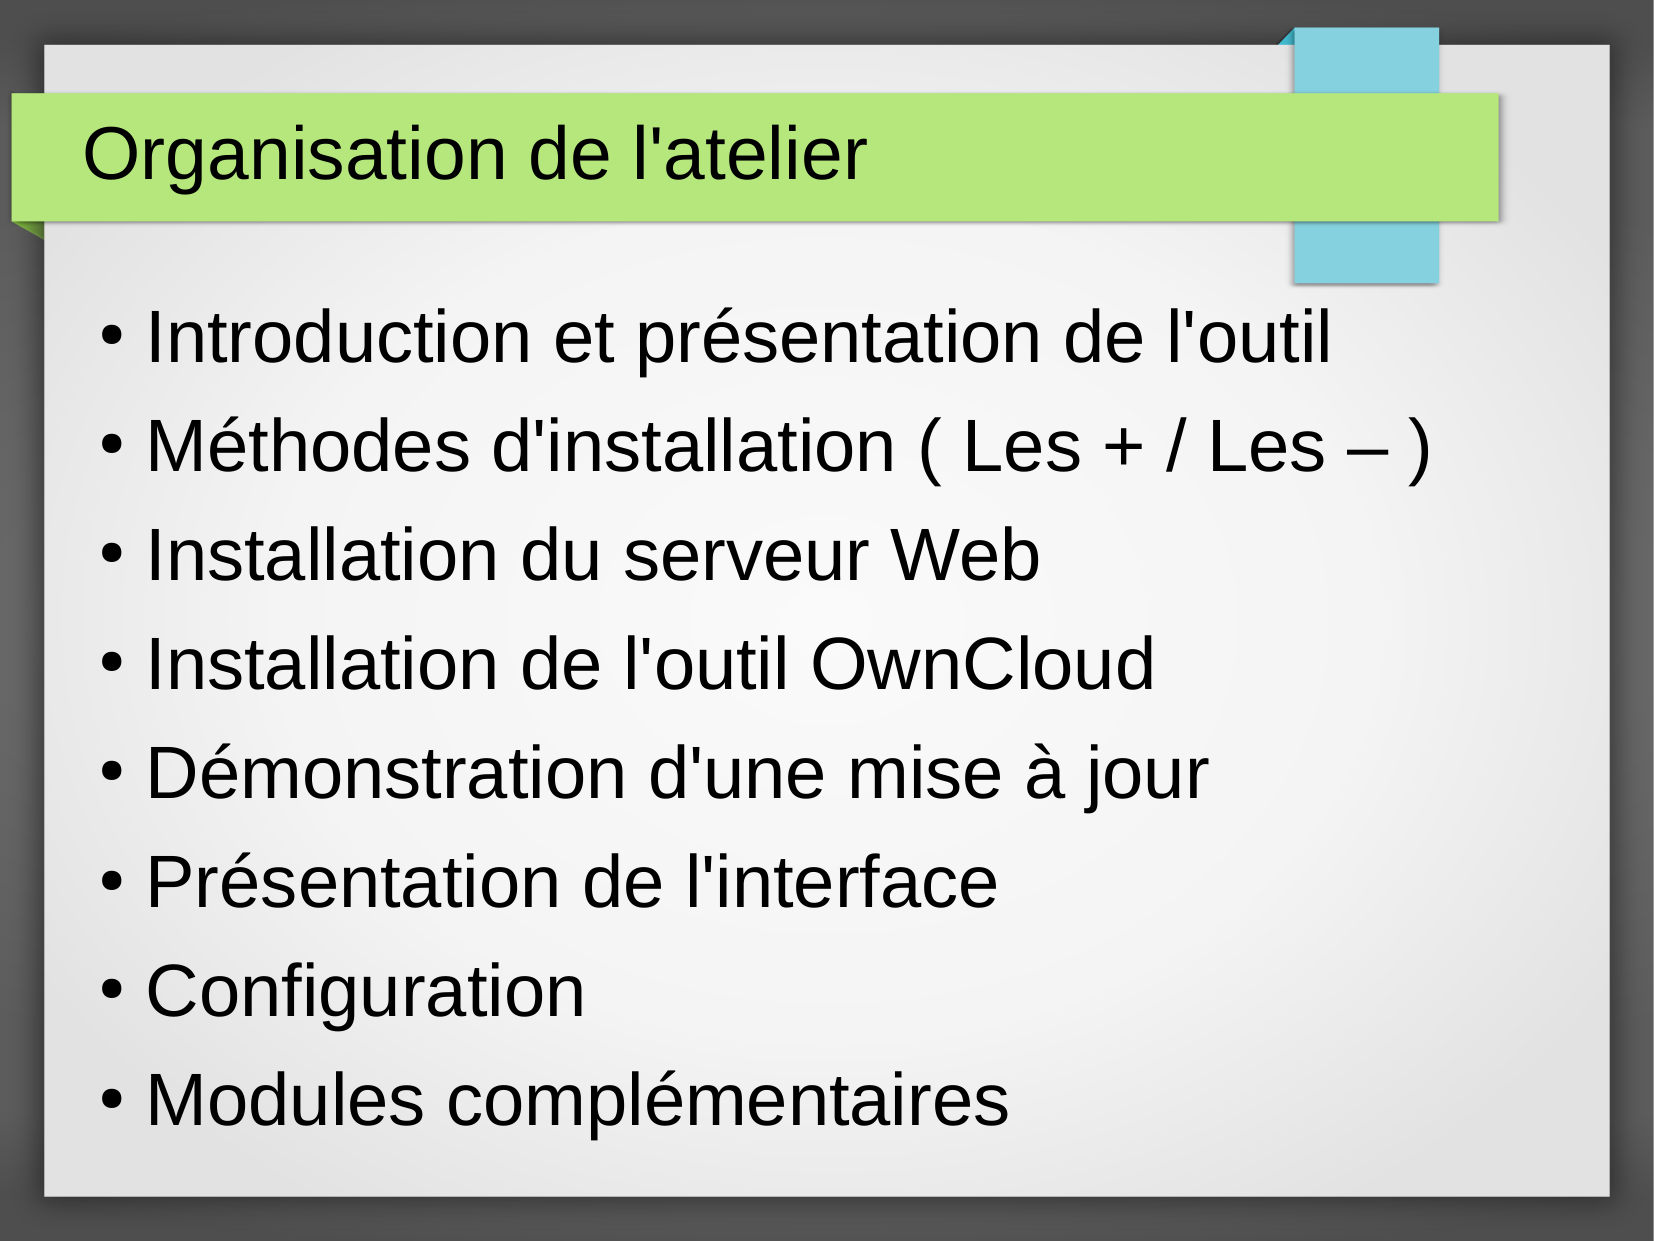

# Organisation de l'atelier
Introduction et présentation de l'outil
Méthodes d'installation ( Les + / Les – )
Installation du serveur Web
Installation de l'outil OwnCloud
Démonstration d'une mise à jour
Présentation de l'interface
Configuration
Modules complémentaires